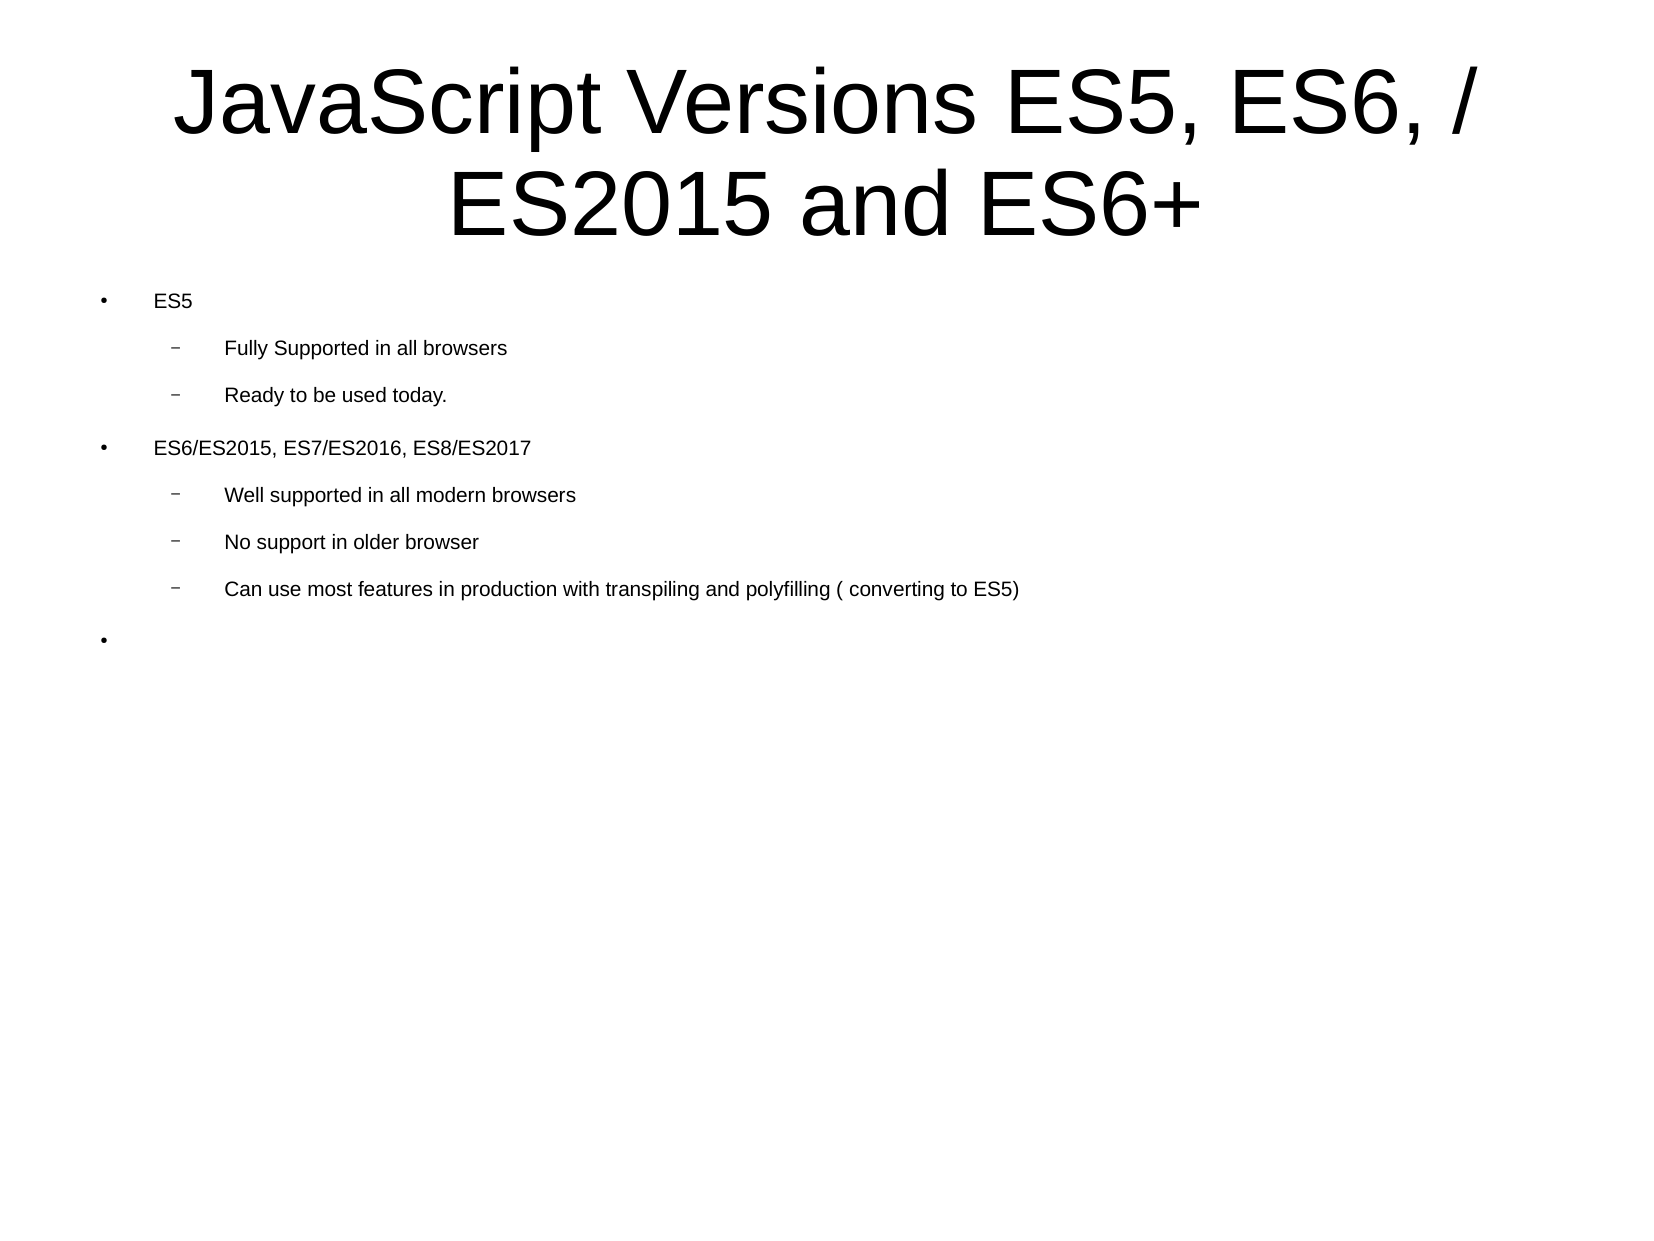

# JavaScript Versions ES5, ES6, / ES2015 and ES6+
ES5
Fully Supported in all browsers
Ready to be used today.
ES6/ES2015, ES7/ES2016, ES8/ES2017
Well supported in all modern browsers
No support in older browser
Can use most features in production with transpiling and polyfilling ( converting to ES5)